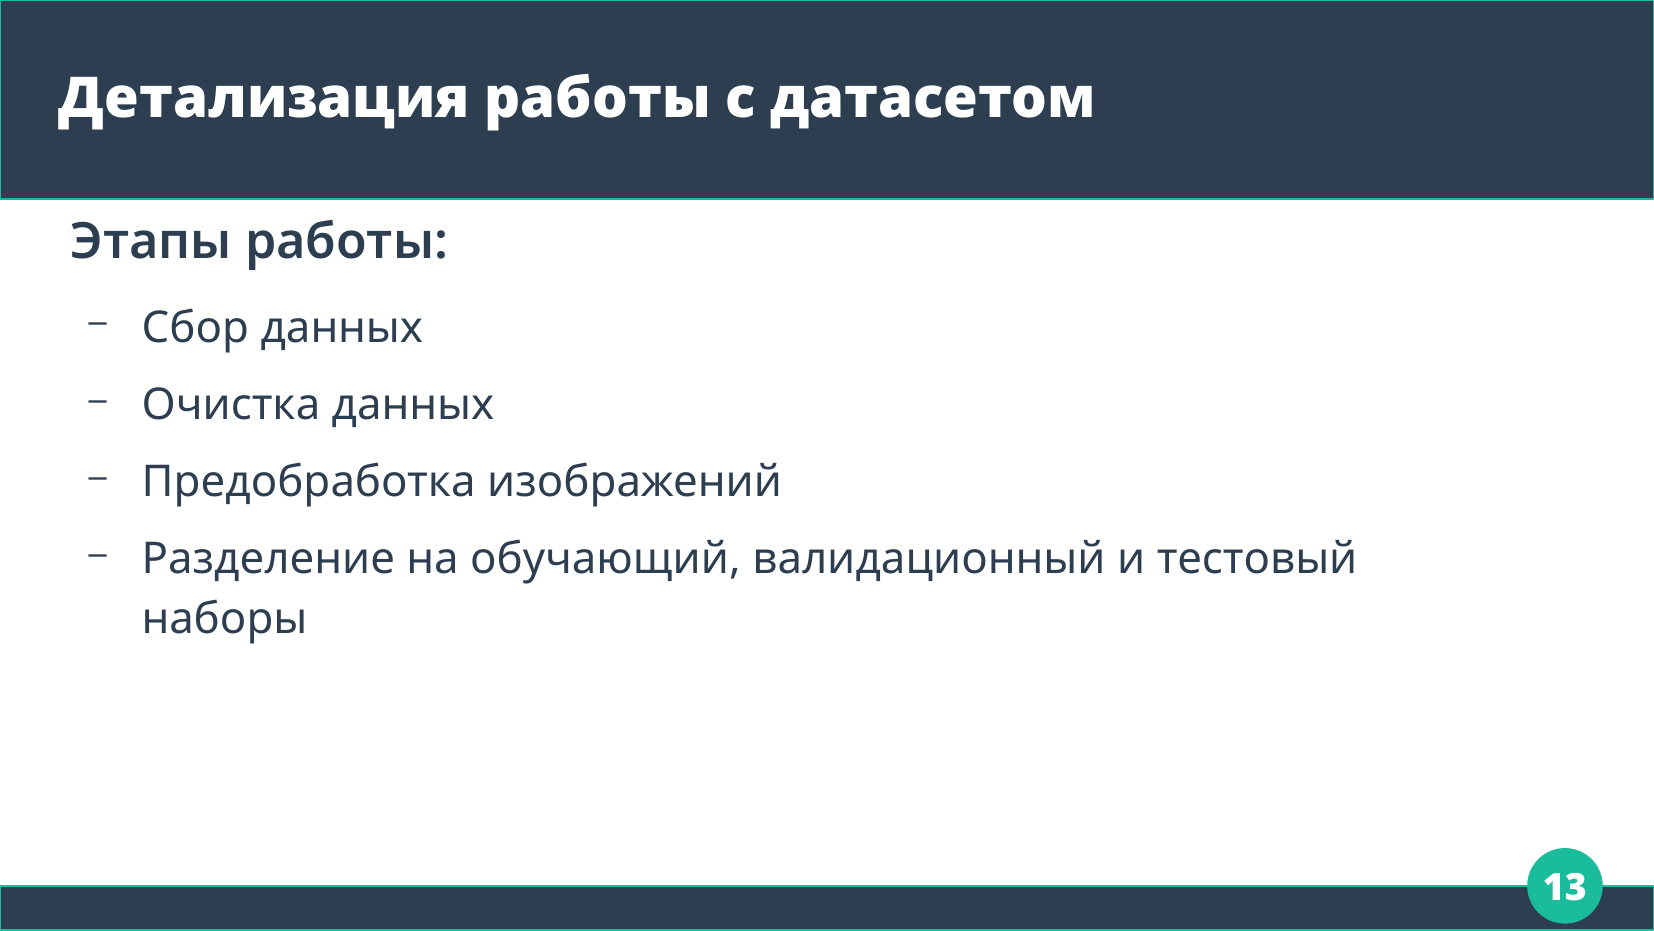

# Детализация работы с датасетом
Этапы работы:
Сбор данных
Очистка данных
Предобработка изображений
Разделение на обучающий, валидационный и тестовый наборы
13